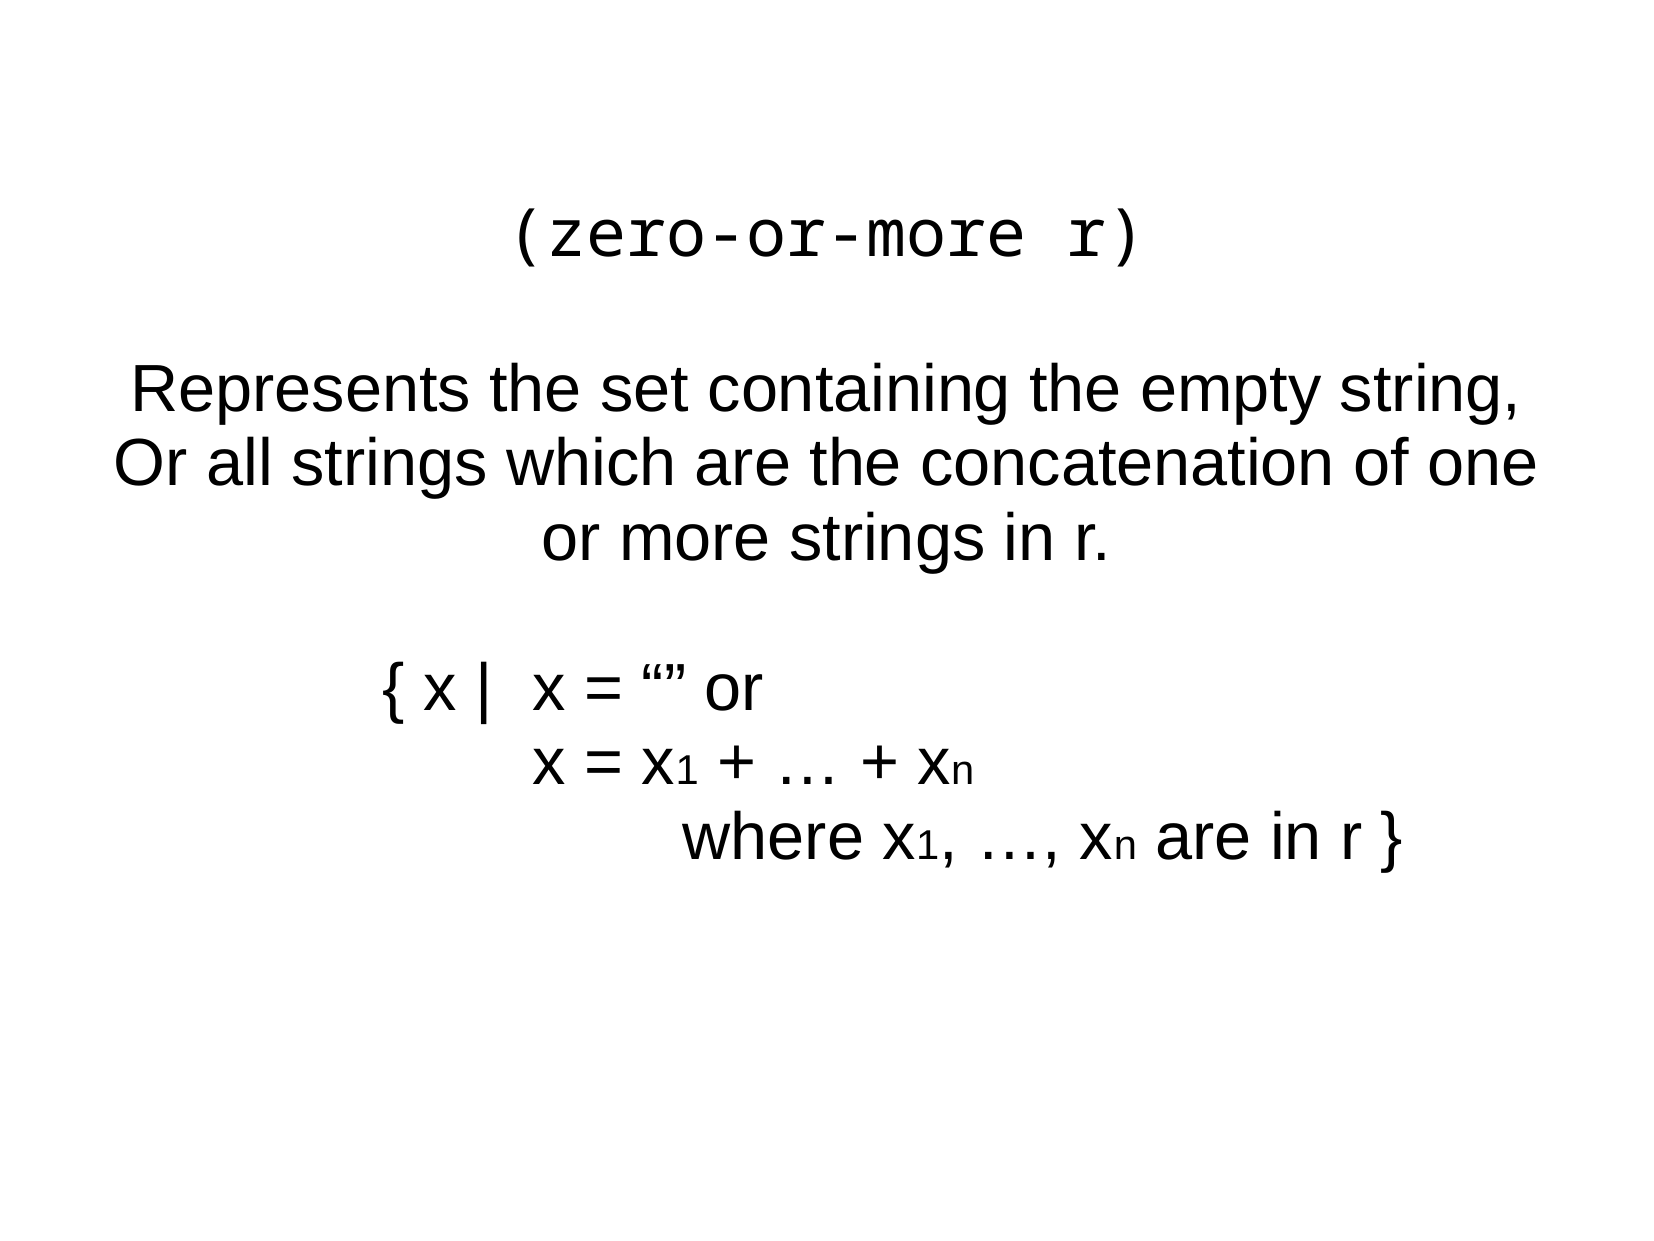

# (zero-or-more r)
Represents the set containing the empty string,
Or all strings which are the concatenation of one or more strings in r.
				{ x | 	x = “” or
 		x = x1 + … + xn
 			where x1, …, xn are in r }